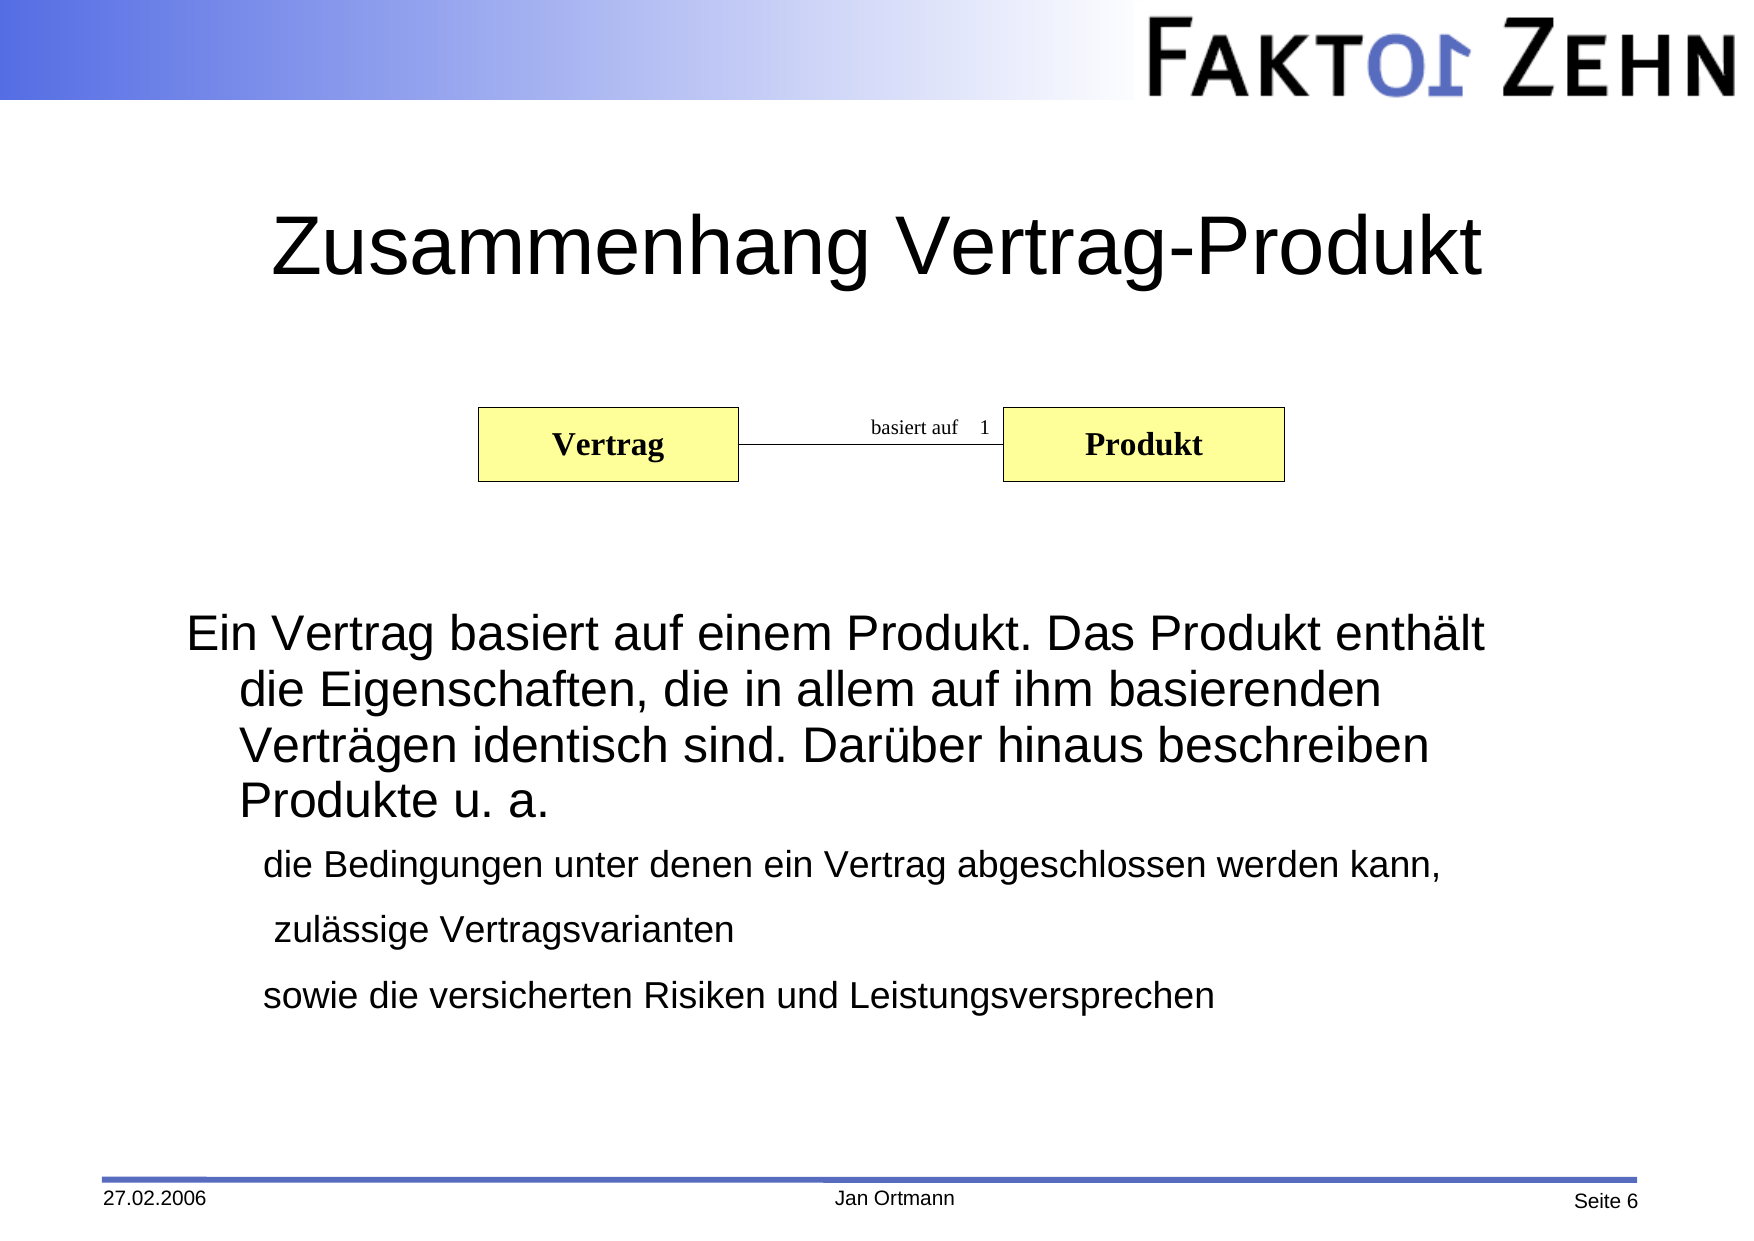

# Zusammenhang Vertrag-Produkt
Vertrag
Produkt
basiert auf 1
Ein Vertrag basiert auf einem Produkt. Das Produkt enthält die Eigenschaften, die in allem auf ihm basierenden Verträgen identisch sind. Darüber hinaus beschreiben Produkte u. a.
die Bedingungen unter denen ein Vertrag abgeschlossen werden kann,
 zulässige Vertragsvarianten
sowie die versicherten Risiken und Leistungsversprechen